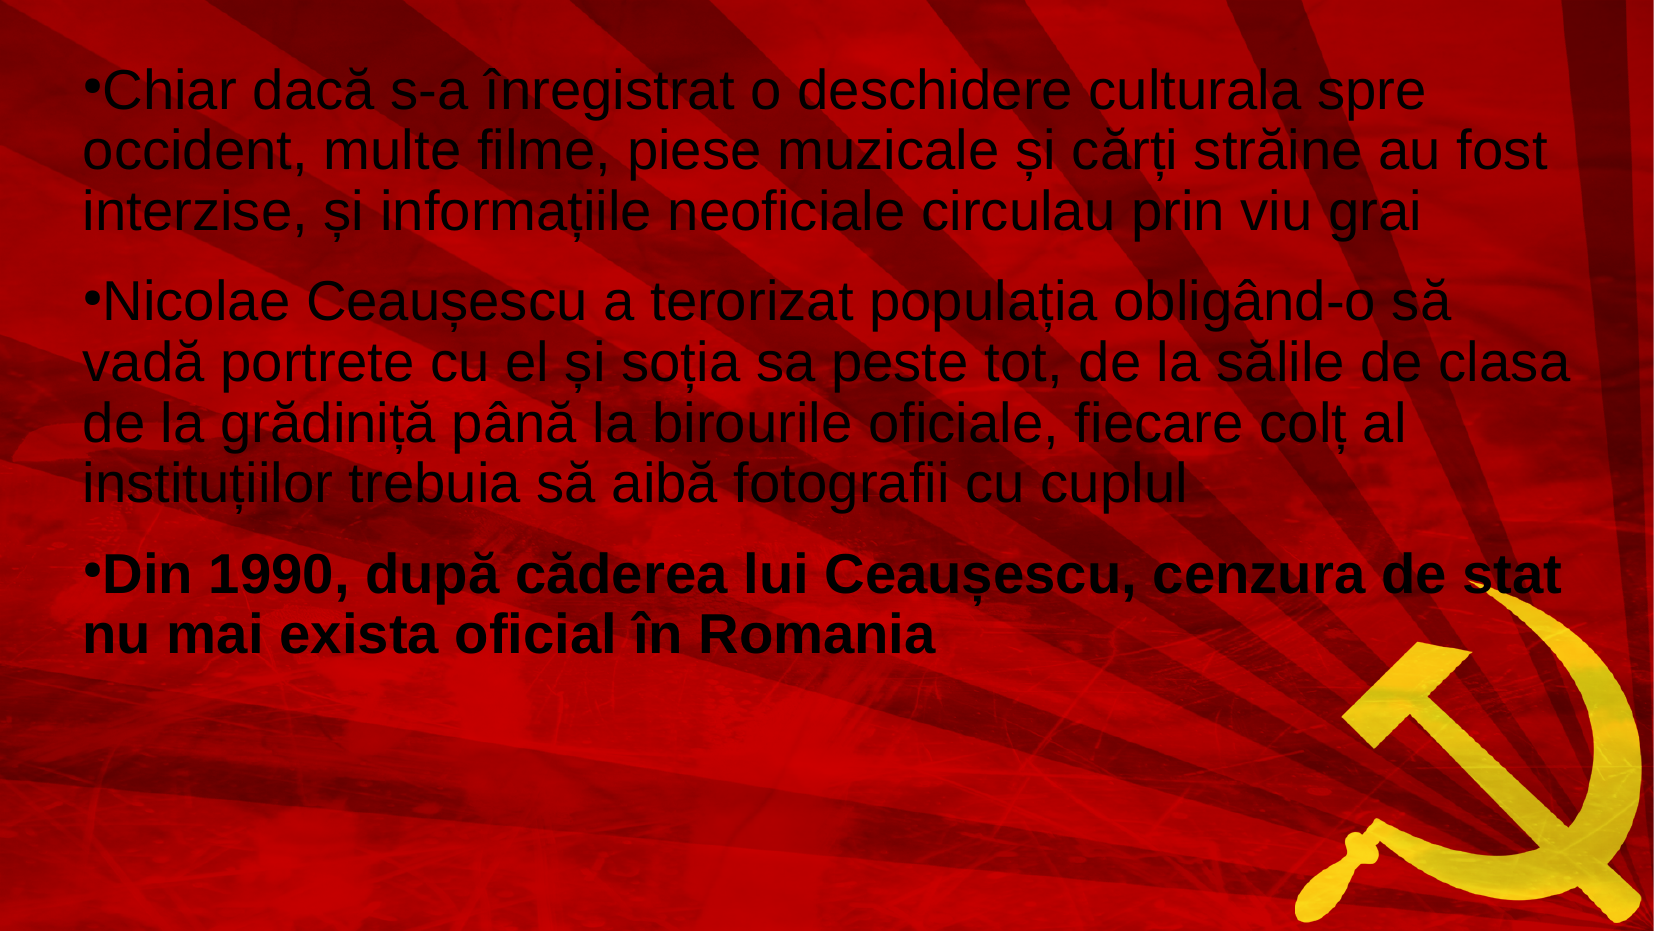

# Chiar dacă s-a înregistrat o deschidere culturala spre occident, multe filme, piese muzicale și cărți străine au fost interzise, și informațiile neoficiale circulau prin viu grai
Nicolae Ceaușescu a terorizat populația obligând-o să vadă portrete cu el și soția sa peste tot, de la sălile de clasa de la grădiniță până la birourile oficiale, fiecare colț al instituțiilor trebuia să aibă fotografii cu cuplul
Din 1990, după căderea lui Ceaușescu, cenzura de stat nu mai exista oficial în Romania